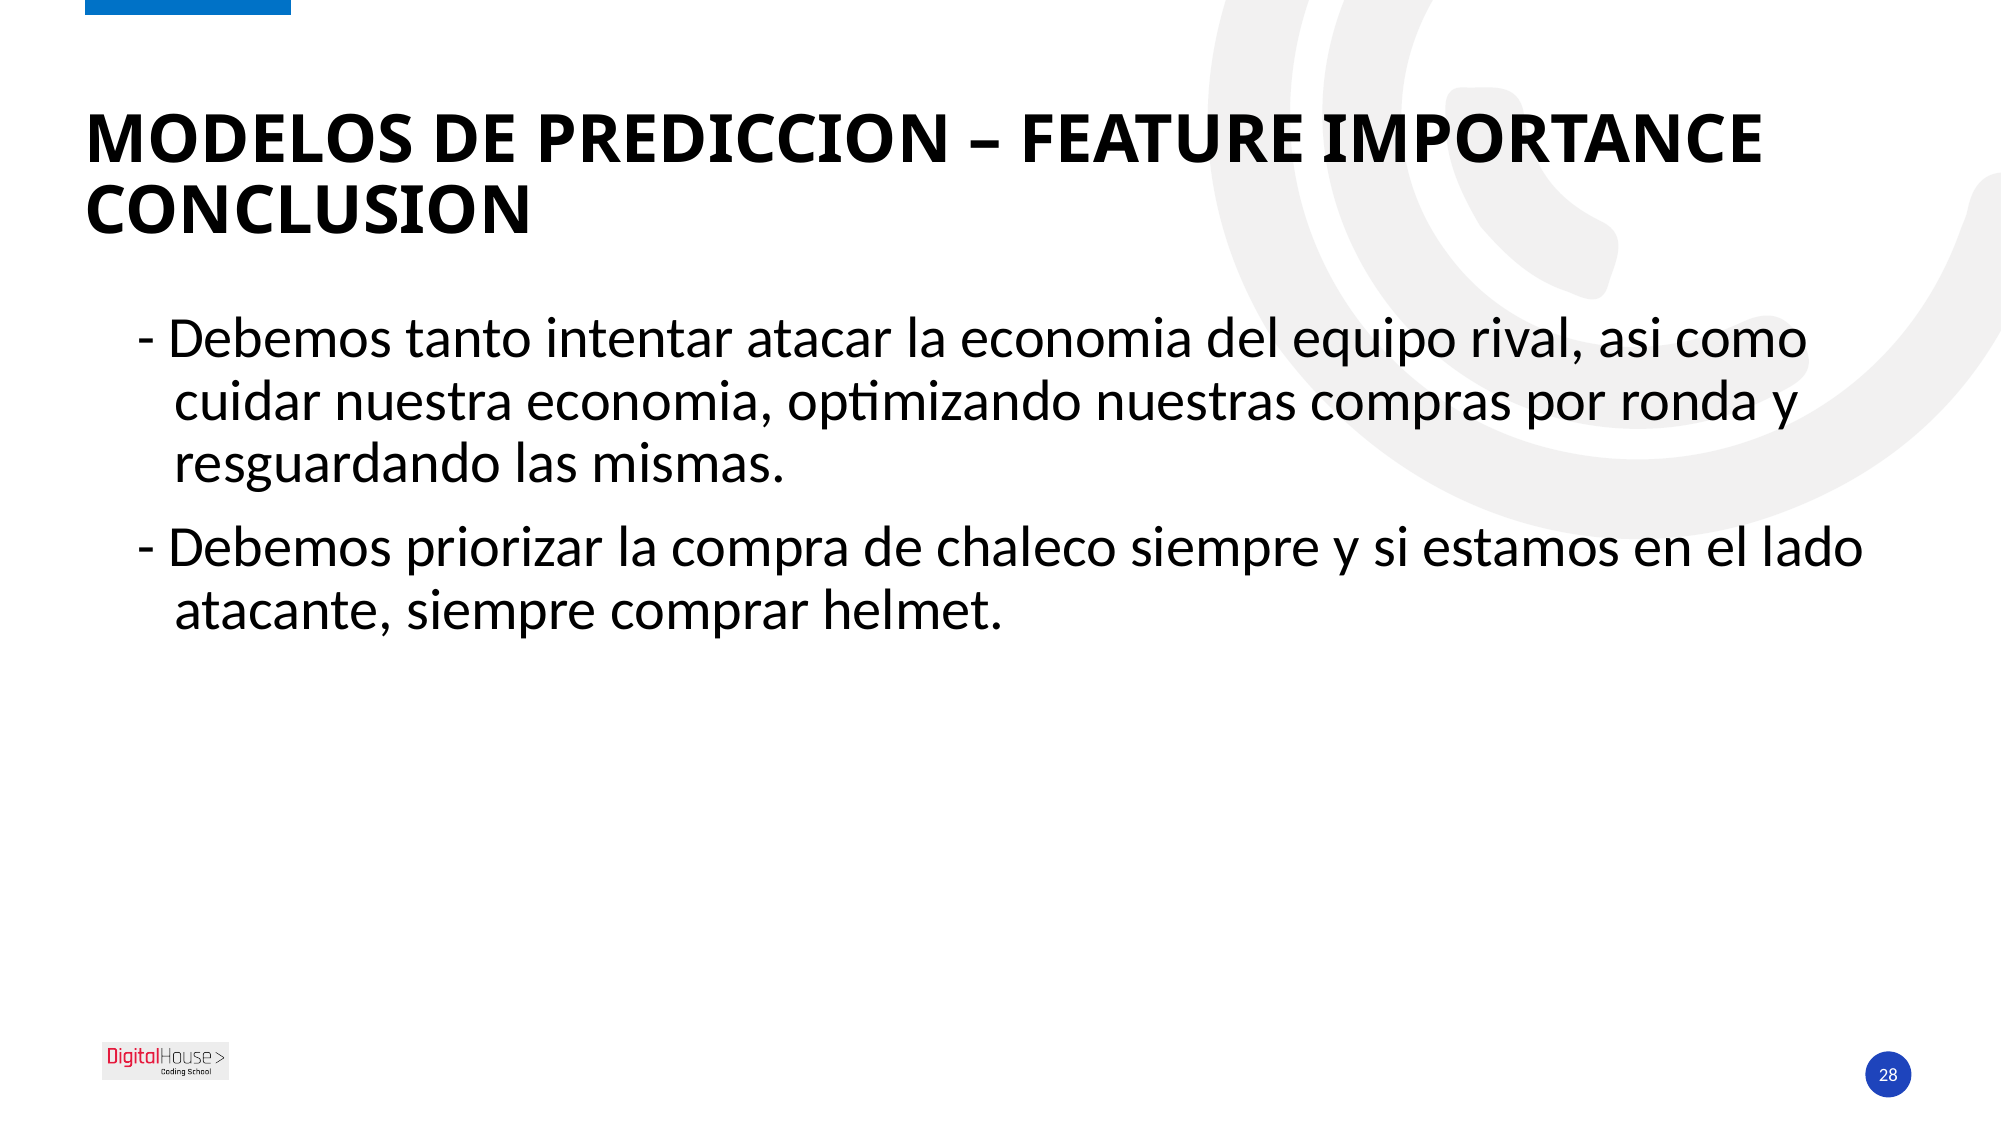

MODELOS DE PREDICCION – FEATURE IMPORTANCE
CONCLUSION
# - Debemos tanto intentar atacar la economia del equipo rival, asi como cuidar nuestra economia, optimizando nuestras compras por ronda y resguardando las mismas.
- Debemos priorizar la compra de chaleco siempre y si estamos en el lado atacante, siempre comprar helmet.